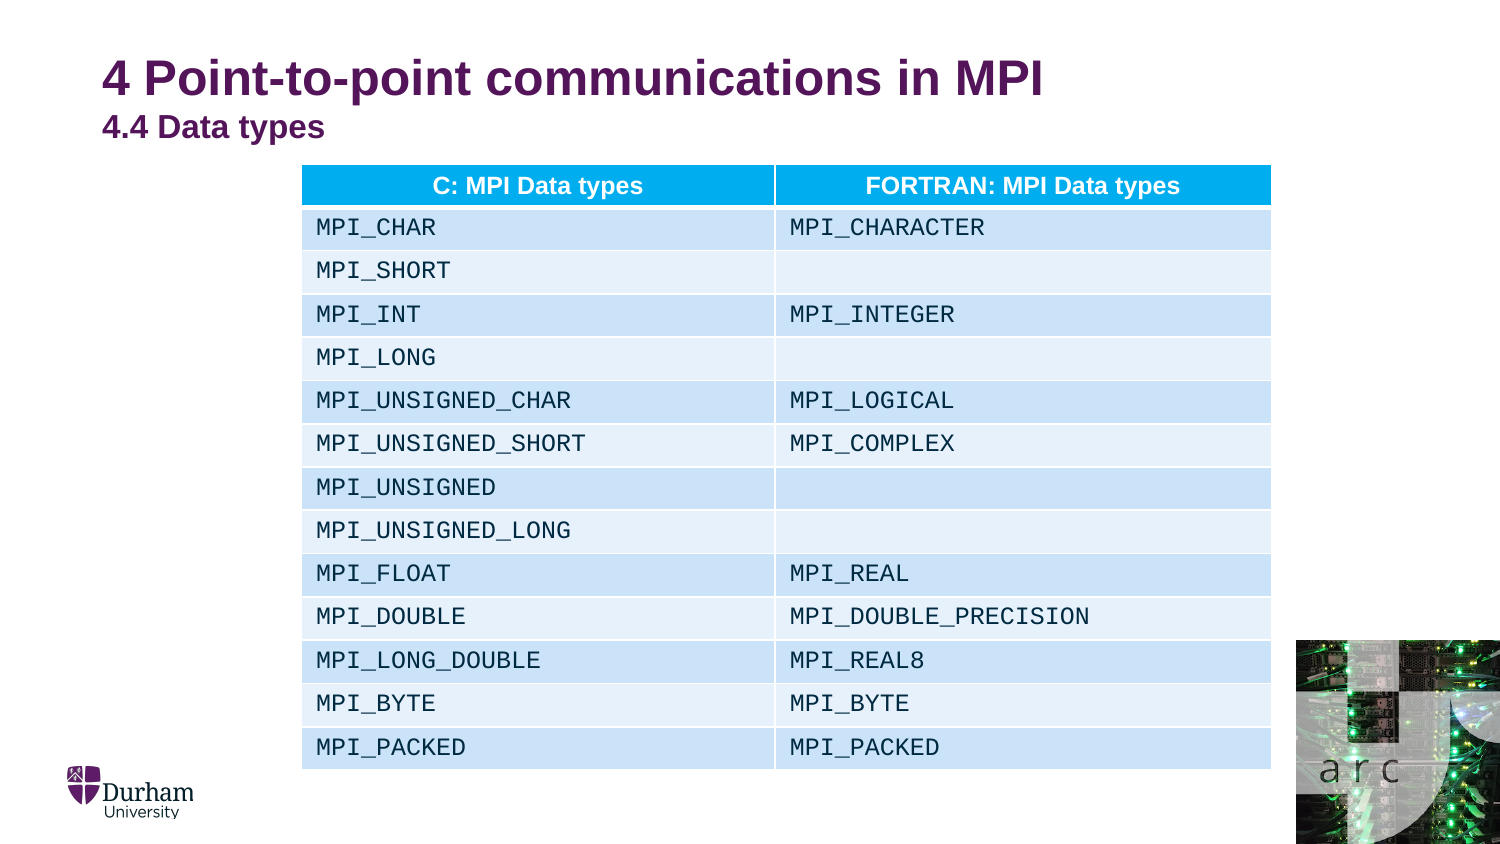

# 4 Point-to-point communications in MPI 4.4 Data types
| C: MPI Data types | FORTRAN: MPI Data types |
| --- | --- |
| MPI\_CHAR | MPI\_CHARACTER |
| MPI\_SHORT | |
| MPI\_INT | MPI\_INTEGER |
| MPI\_LONG | |
| MPI\_UNSIGNED\_CHAR | MPI\_LOGICAL |
| MPI\_UNSIGNED\_SHORT | MPI\_COMPLEX |
| MPI\_UNSIGNED | |
| MPI\_UNSIGNED\_LONG | |
| MPI\_FLOAT | MPI\_REAL |
| MPI\_DOUBLE | MPI\_DOUBLE\_PRECISION |
| MPI\_LONG\_DOUBLE | MPI\_REAL8 |
| MPI\_BYTE | MPI\_BYTE |
| MPI\_PACKED | MPI\_PACKED |